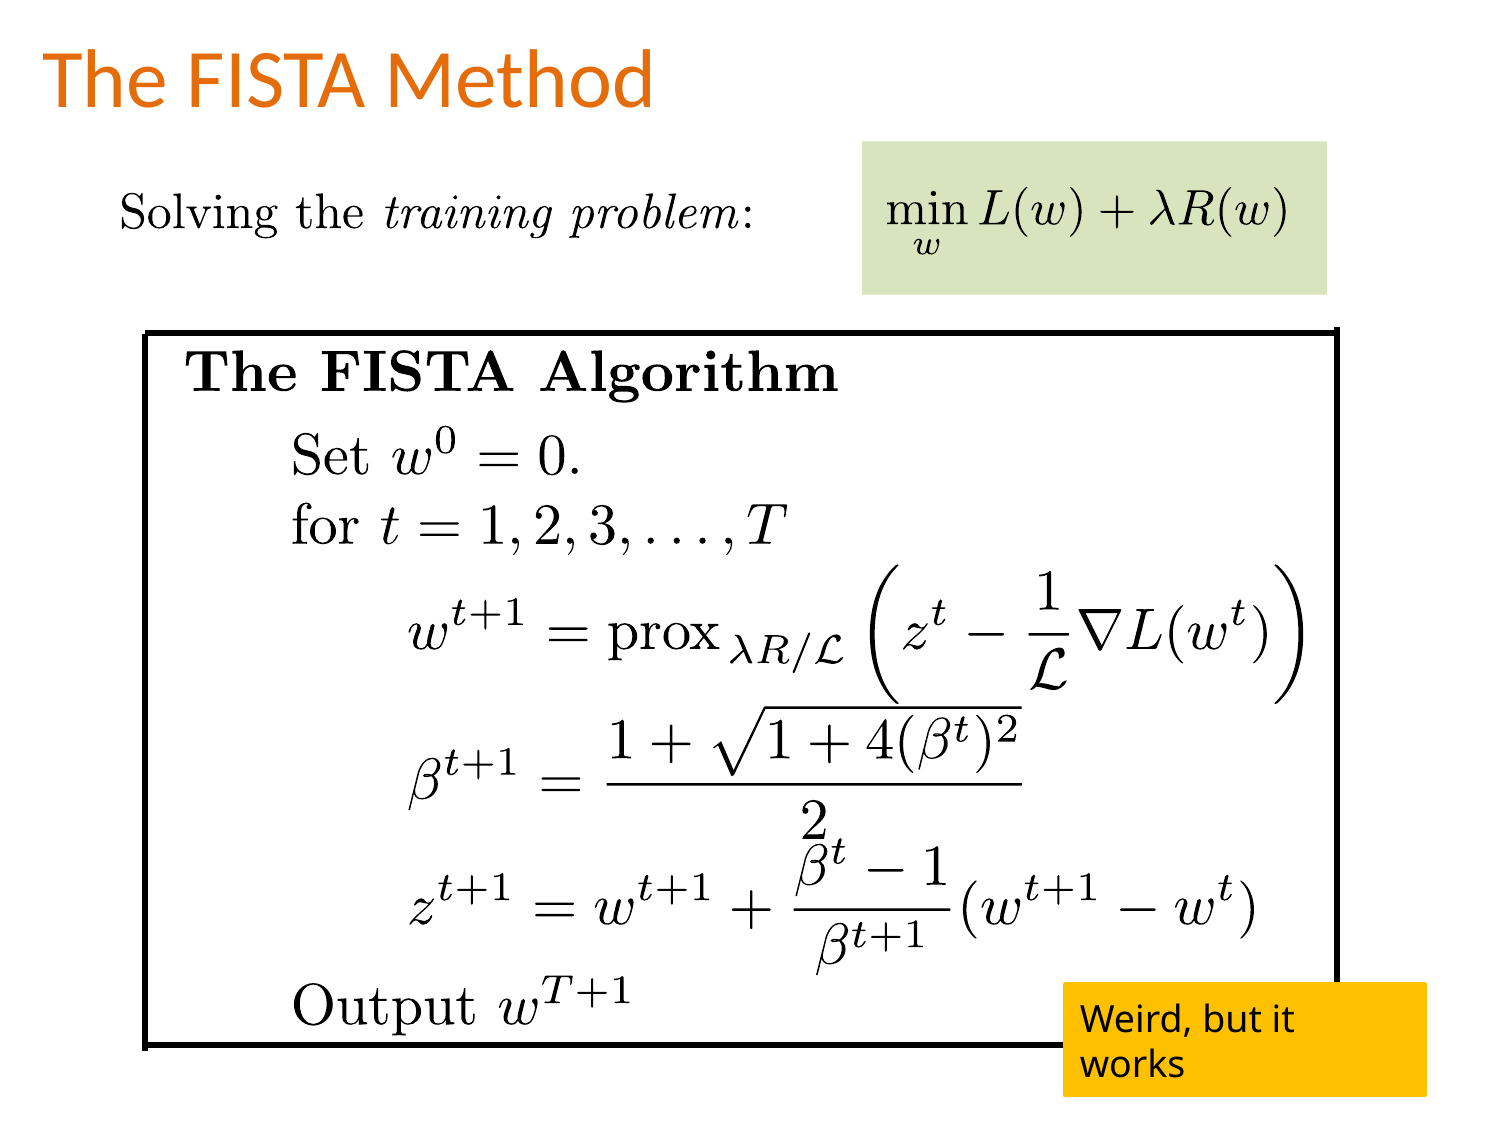

The FISTA Method
Weird, but it works